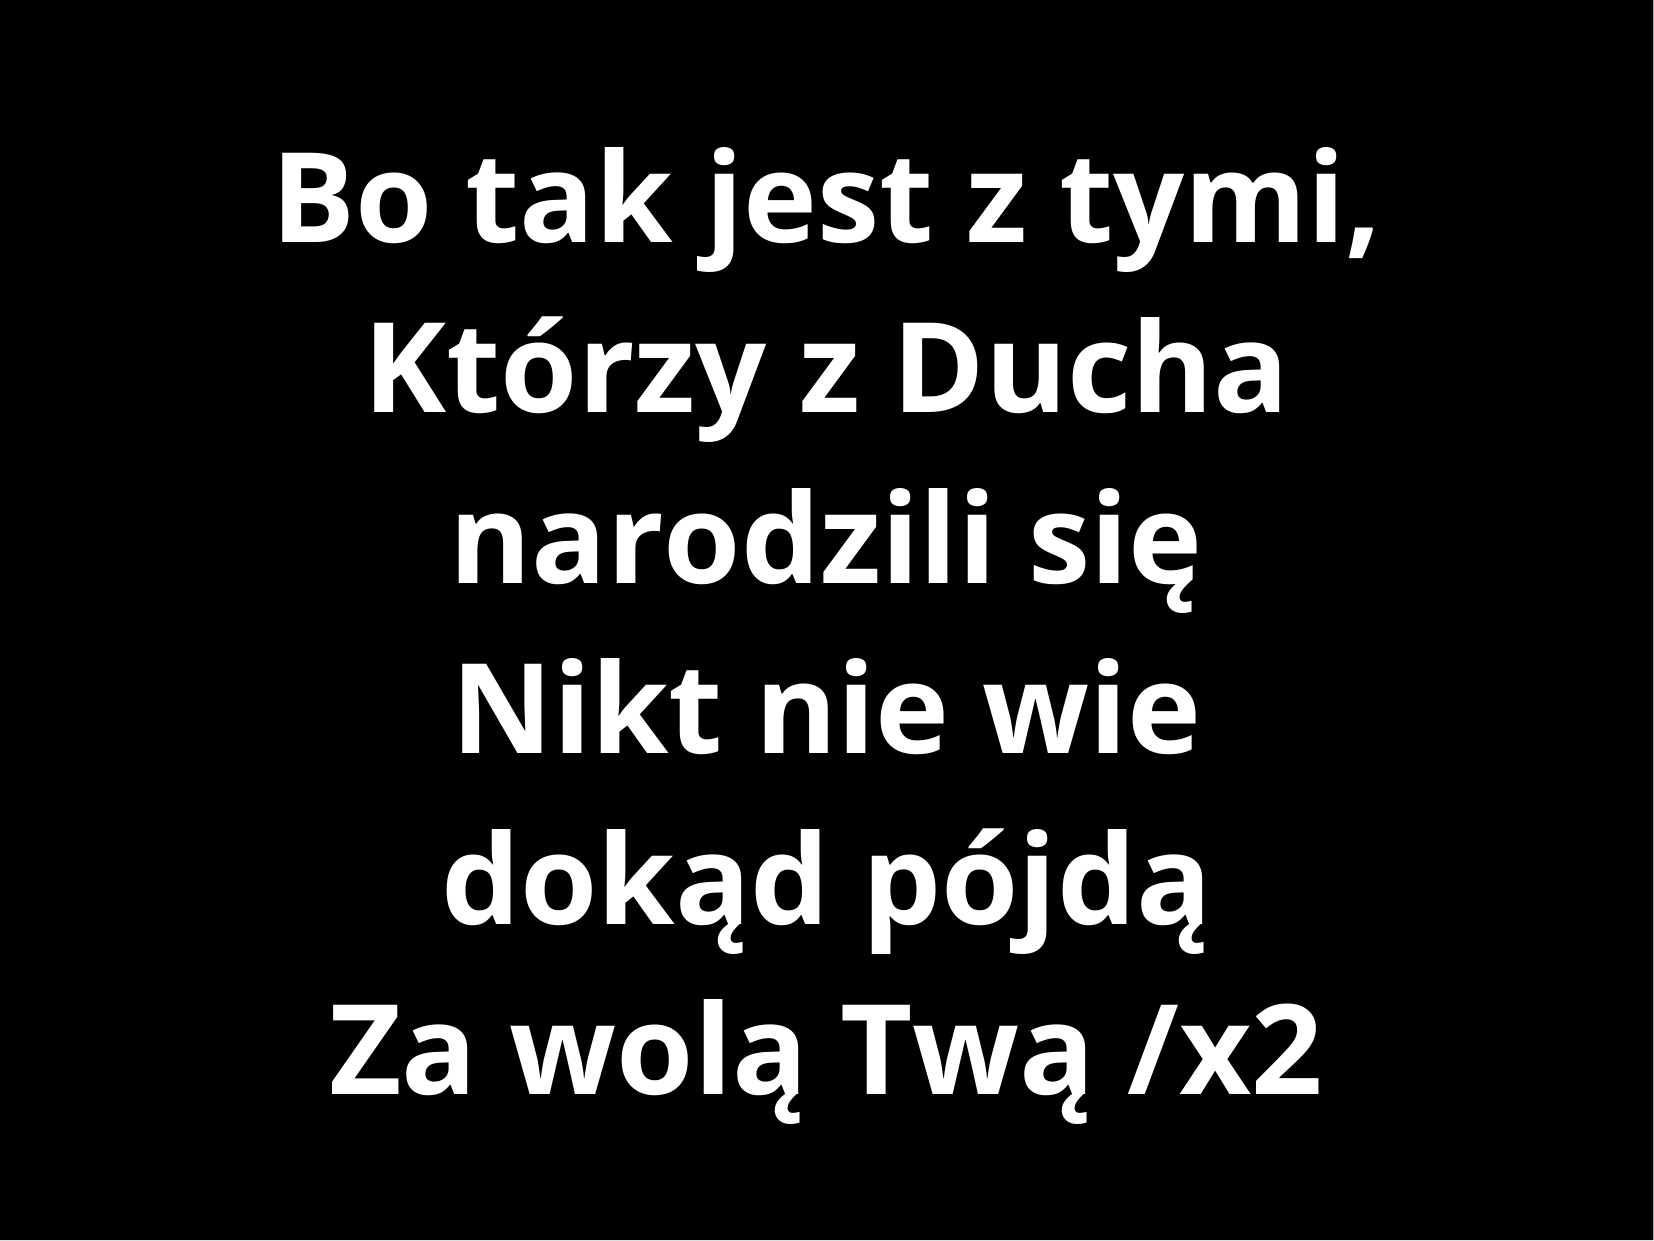

# Bo tak jest z tymi, Którzy z Ducha narodzili się Nikt nie wie dokąd pójdą Za wolą Twą /x2